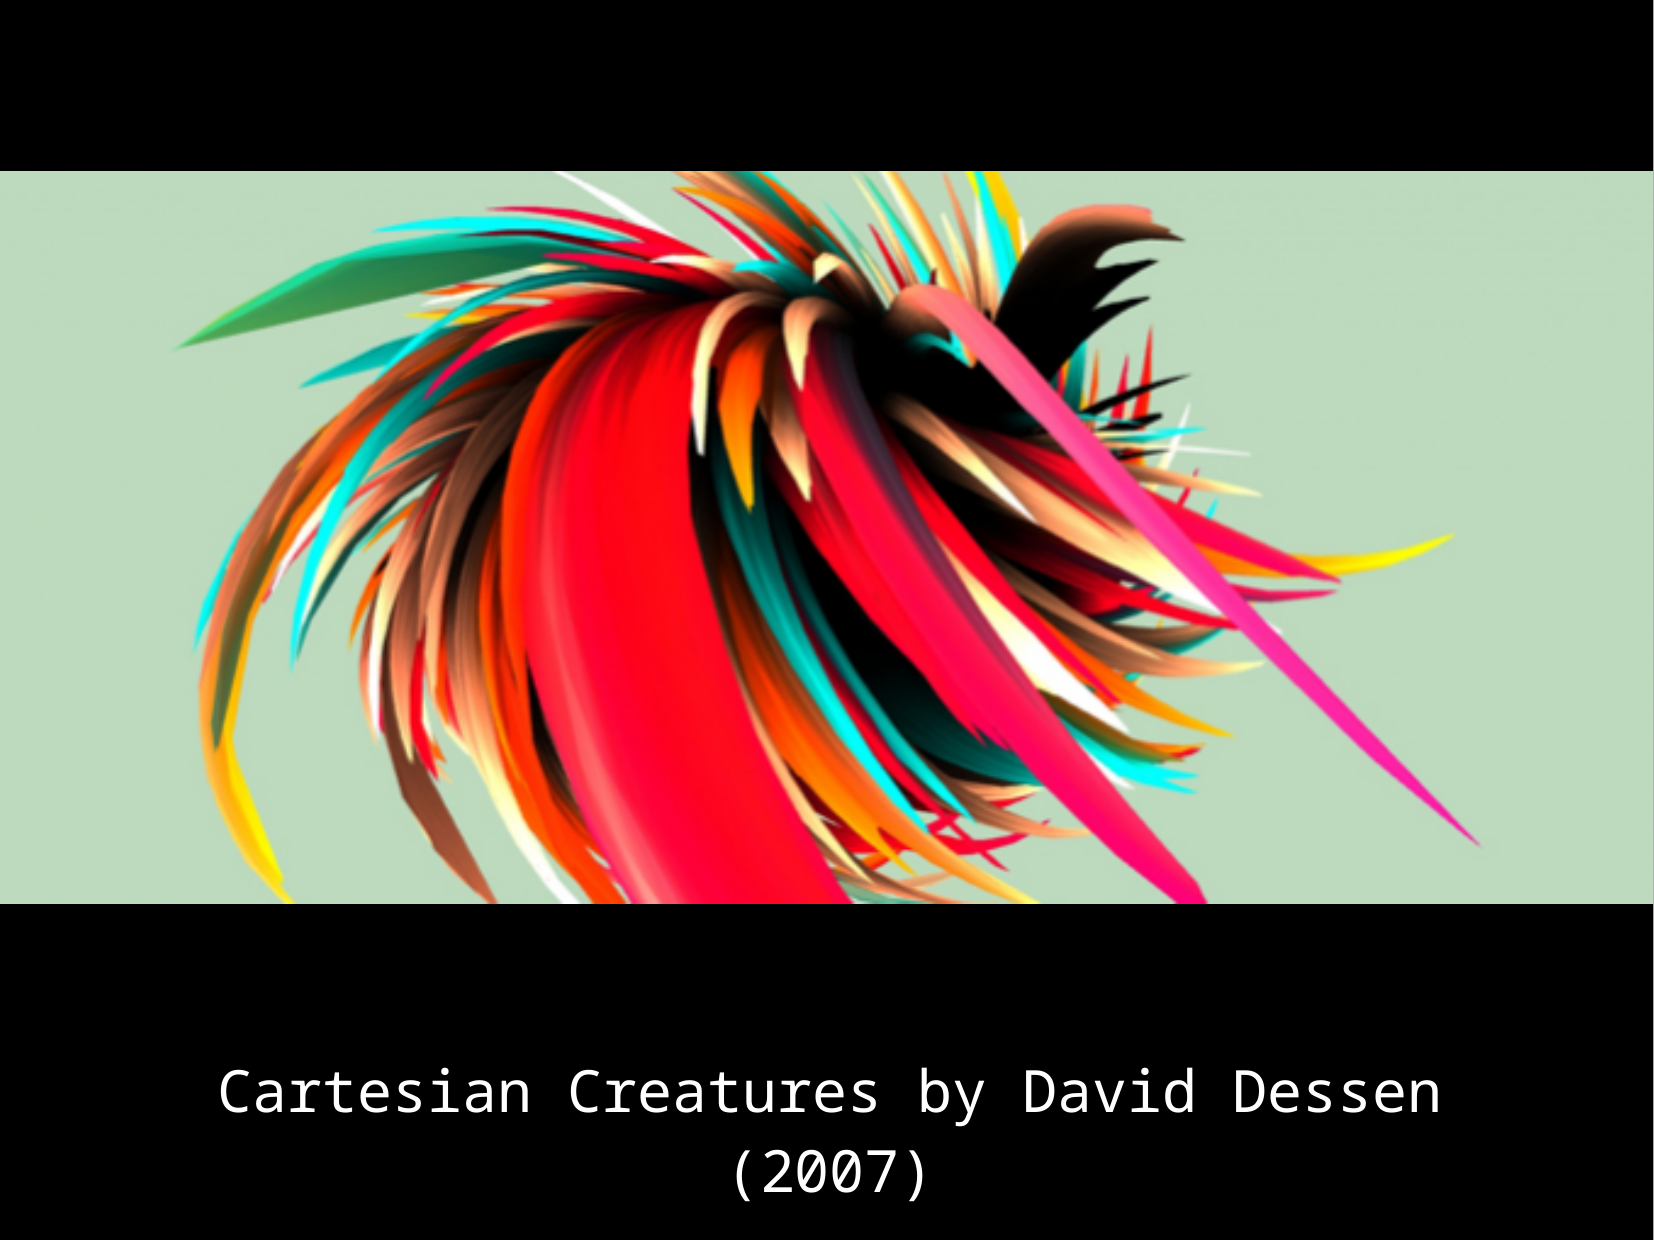

# Cartesian Creatures by David Dessen (2007)
3